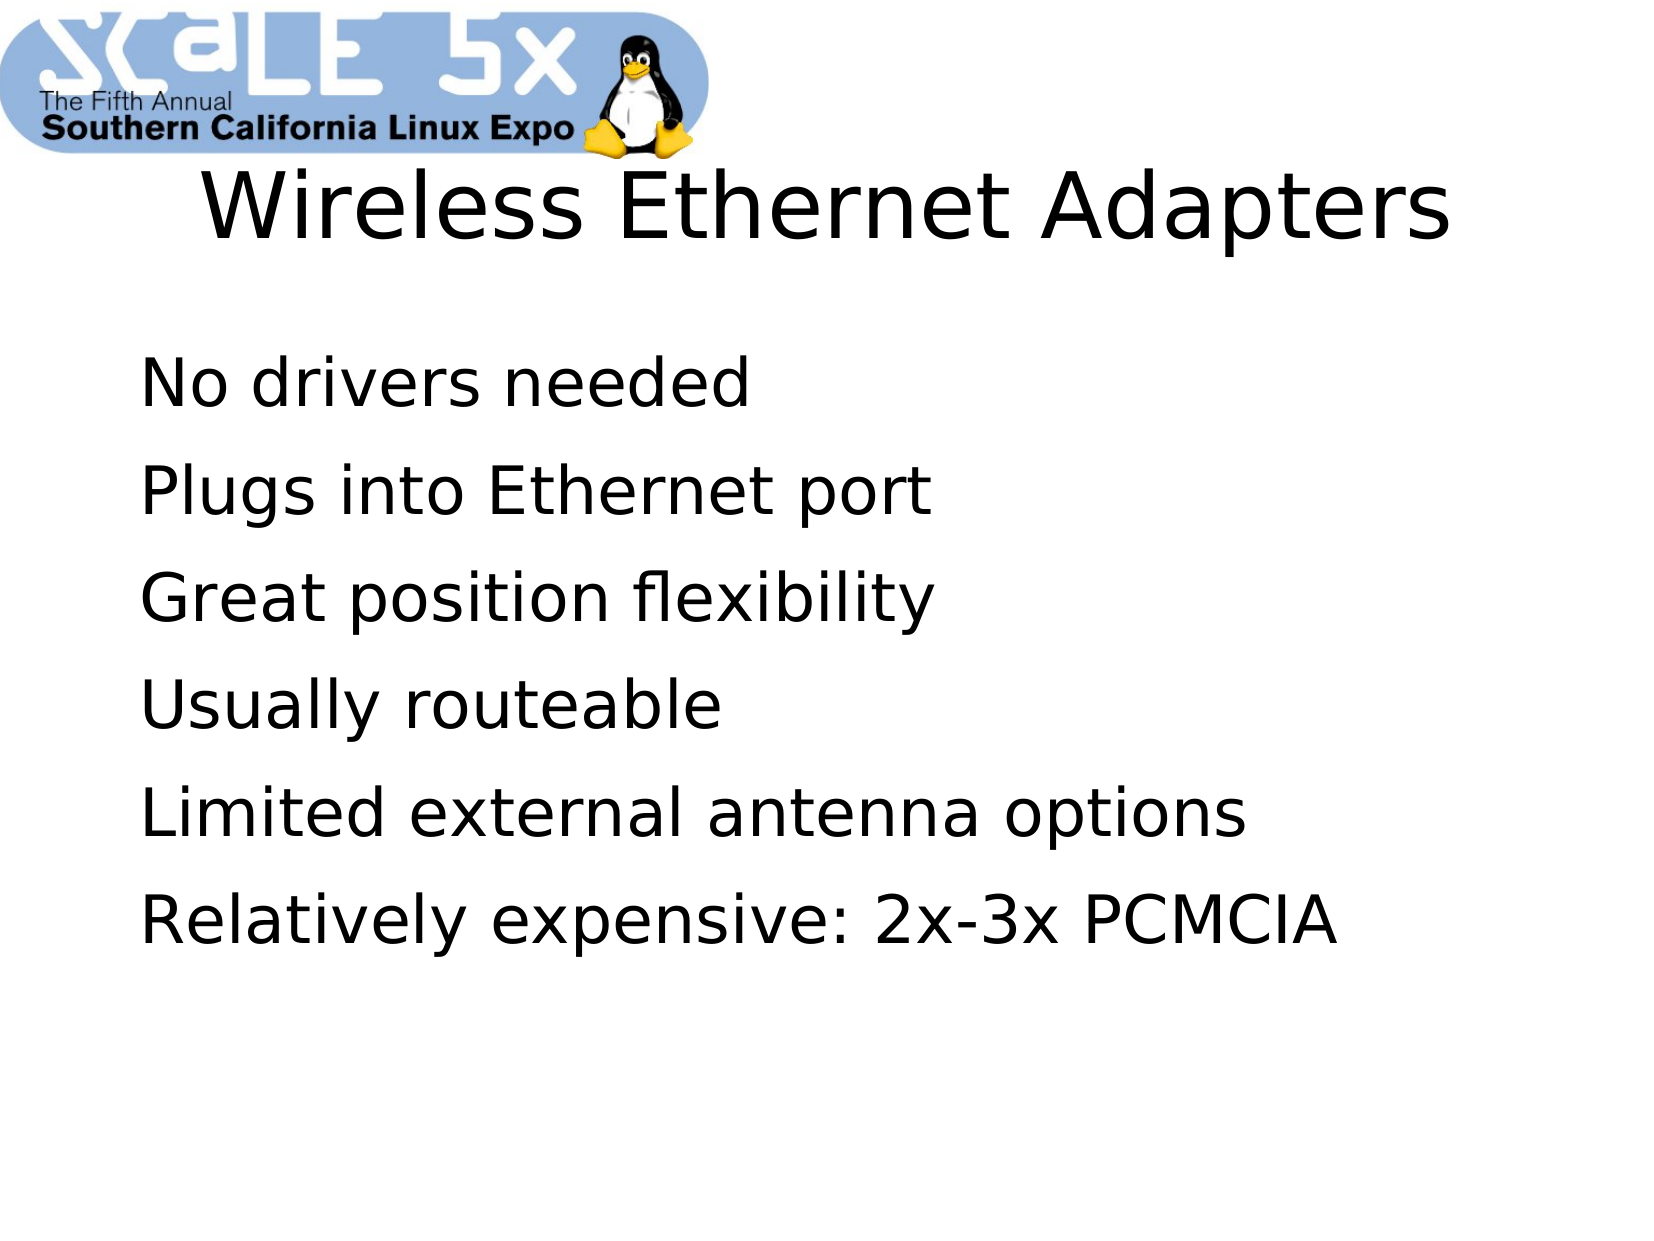

# Wireless Ethernet Adapters
No drivers needed
Plugs into Ethernet port
Great position flexibility
Usually routeable
Limited external antenna options
Relatively expensive: 2x-3x PCMCIA